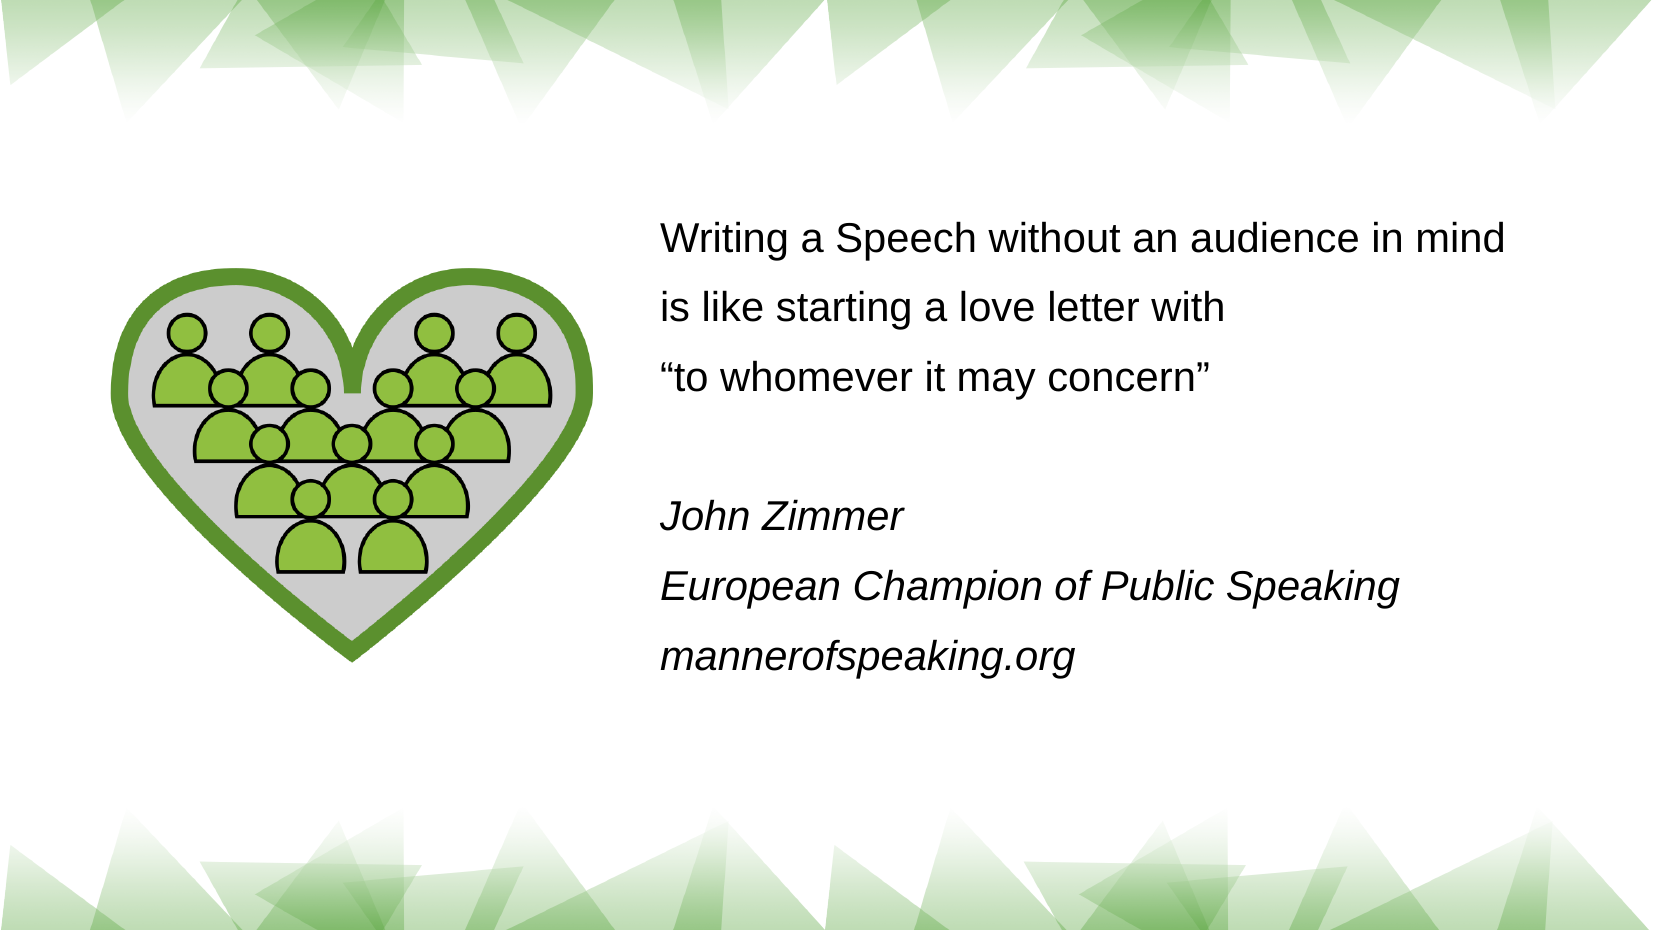

# Writing a Speech without an audience in mind is like starting a love letter with “to whomever it may concern” John Zimmer European Champion of Public Speaking mannerofspeaking.org